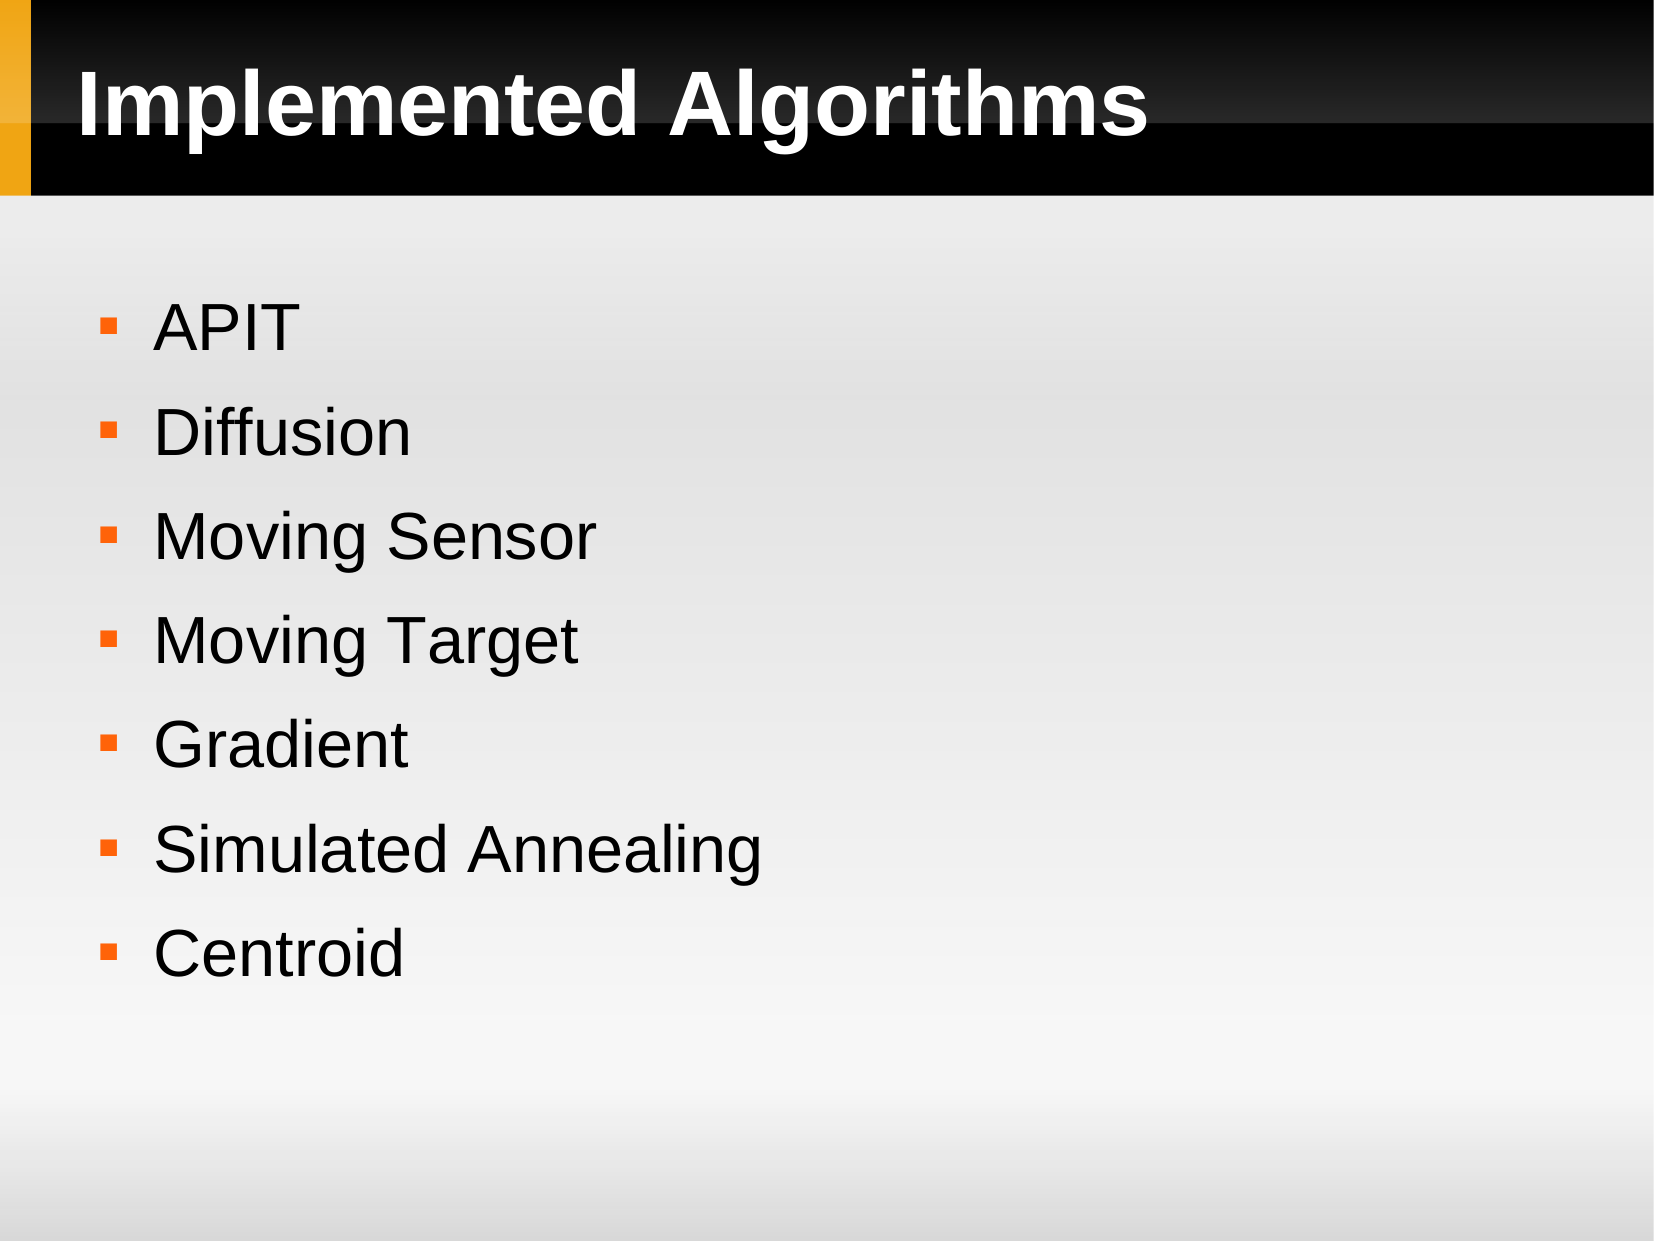

# Implemented Algorithms
APIT
Diffusion
Moving Sensor
Moving Target
Gradient
Simulated Annealing
Centroid